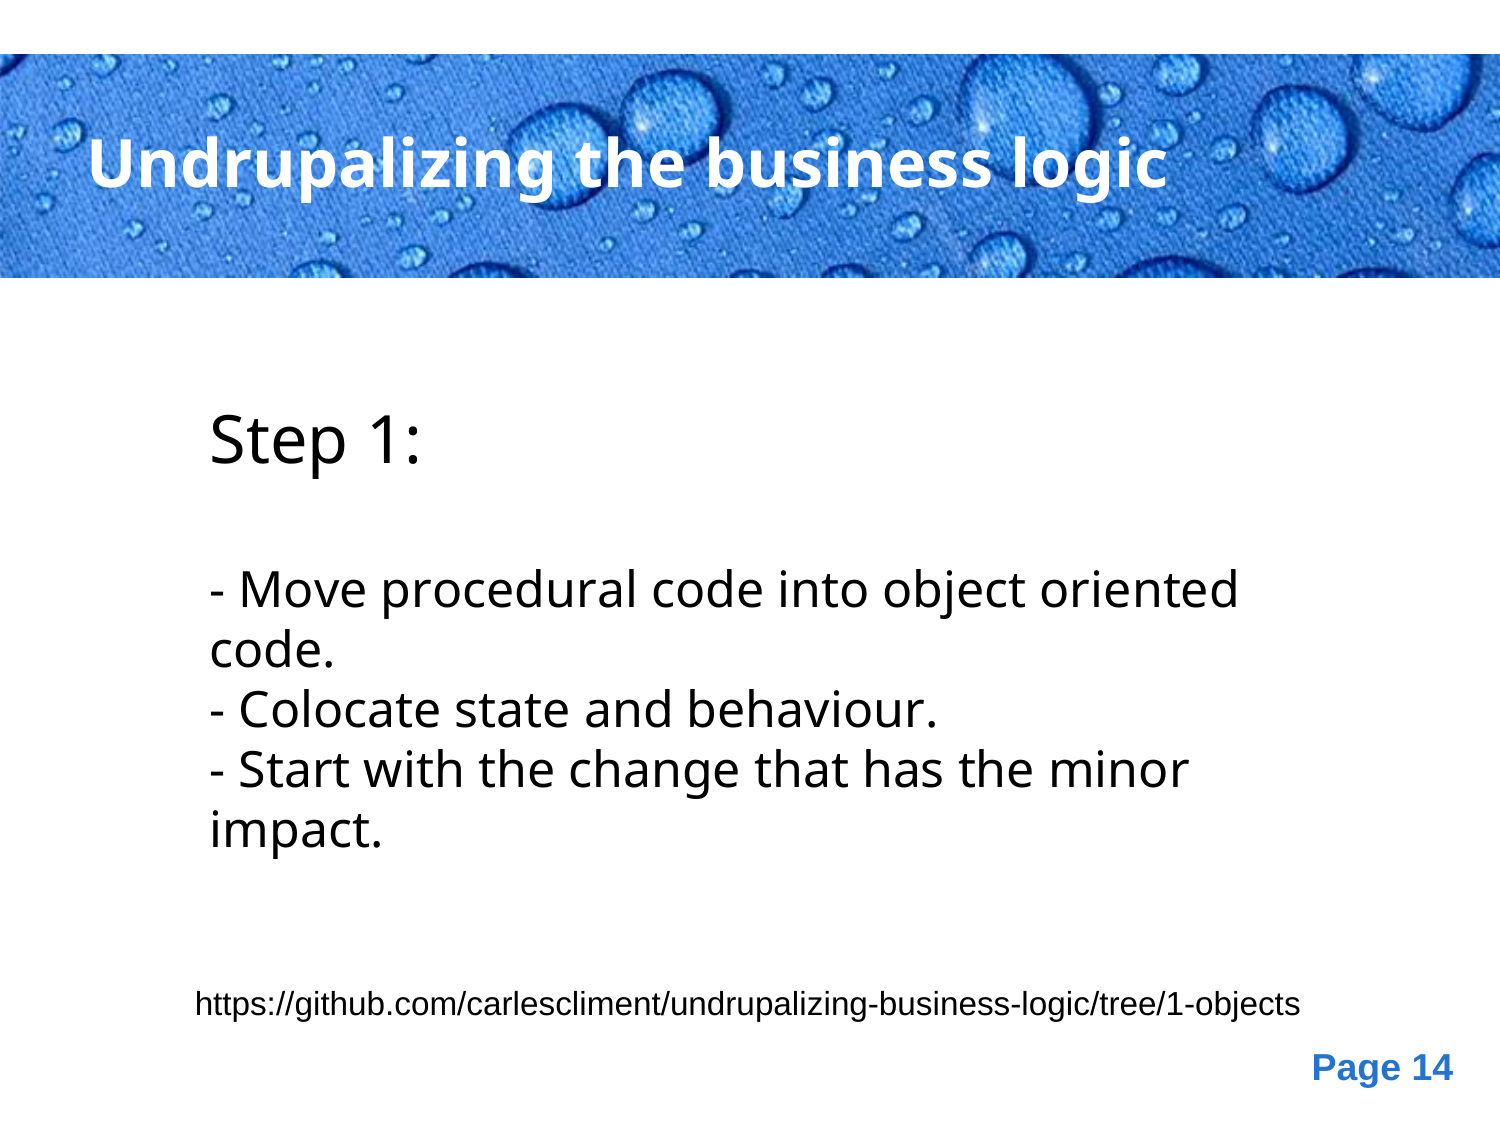

Undrupalizing the business logic
Step 1:
- Move procedural code into object oriented code.
- Colocate state and behaviour.
- Start with the change that has the minor impact.
https://github.com/carlescliment/undrupalizing-business-logic/tree/1-objects